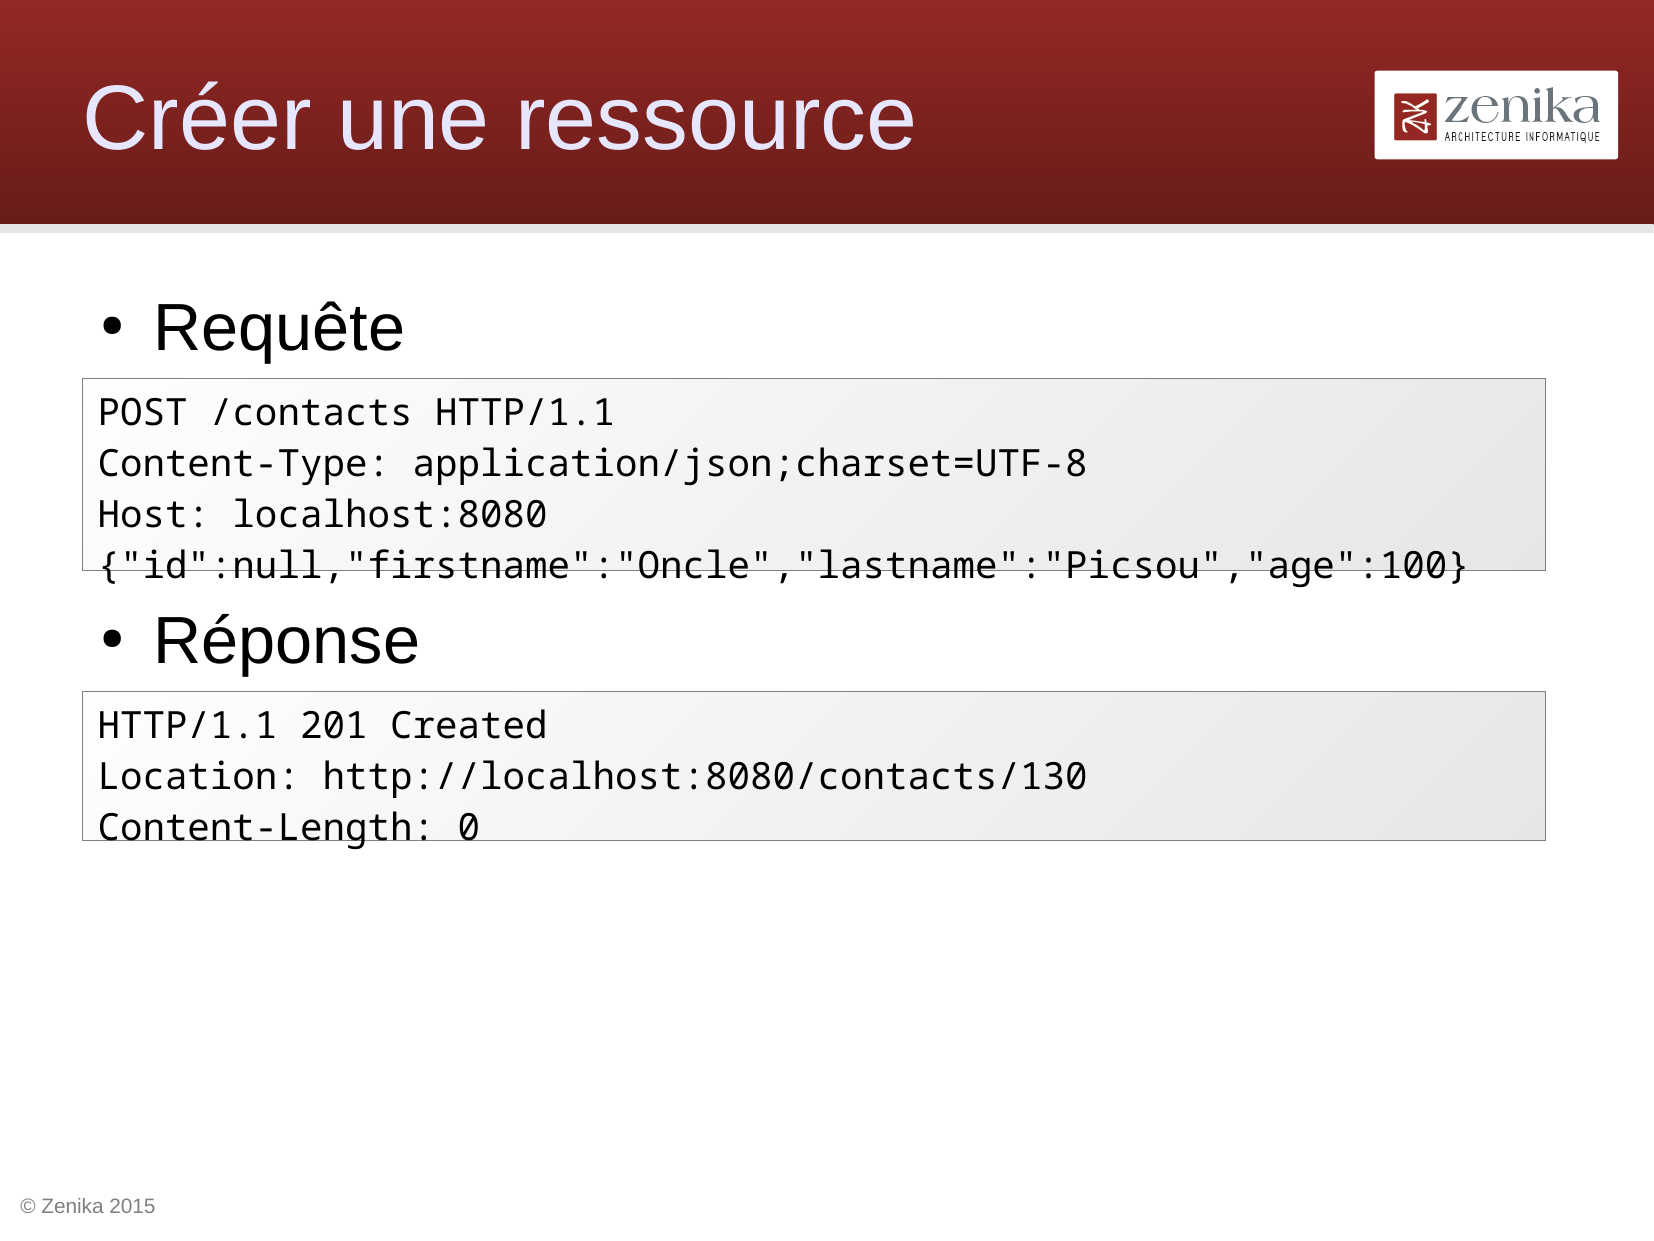

# Créer une ressource
Requête
Réponse
POST /contacts HTTP/1.1
Content-Type: application/json;charset=UTF-8
Host: localhost:8080
{"id":null,"firstname":"Oncle","lastname":"Picsou","age":100}
HTTP/1.1 201 Created
Location: http://localhost:8080/contacts/130
Content-Length: 0